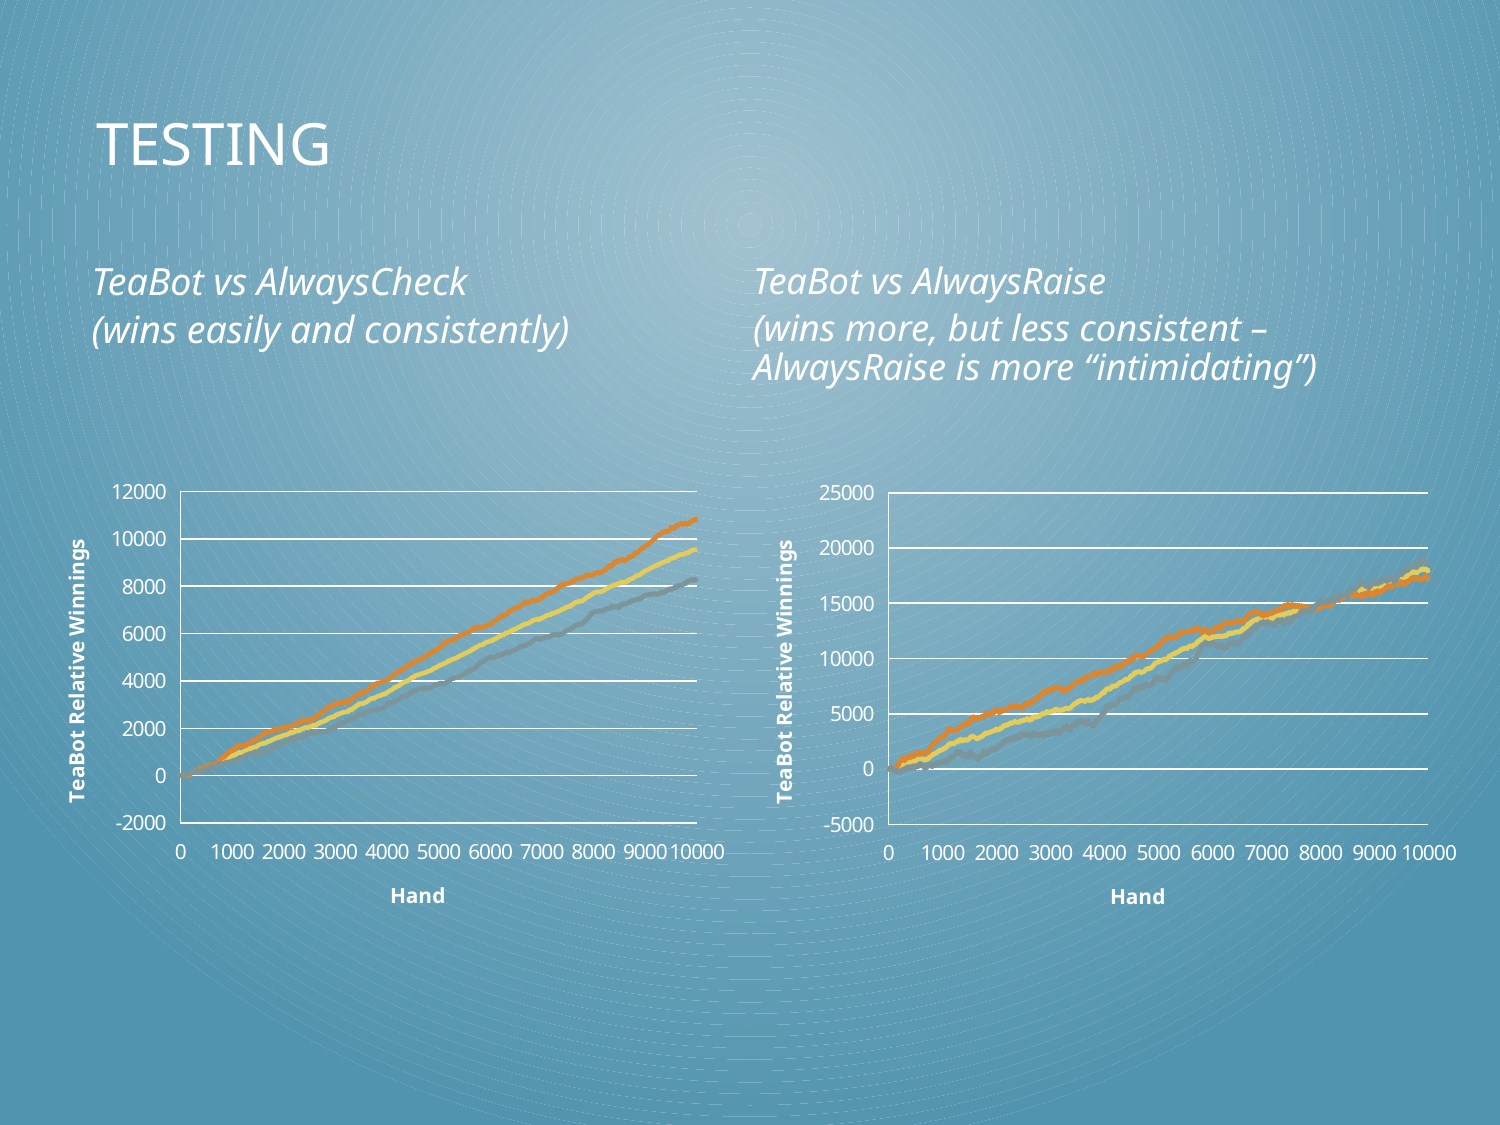

# Testing
TeaBot vs AlwaysCheck
(wins easily and consistently)
TeaBot vs AlwaysRaise
(wins more, but less consistent – AlwaysRaise is more “intimidating”)
### Chart
| Category | Match 1 | Match 2 | Average |
|---|---|---|---|
### Chart
| Category | Match 1 | Match 2 | Average |
|---|---|---|---|